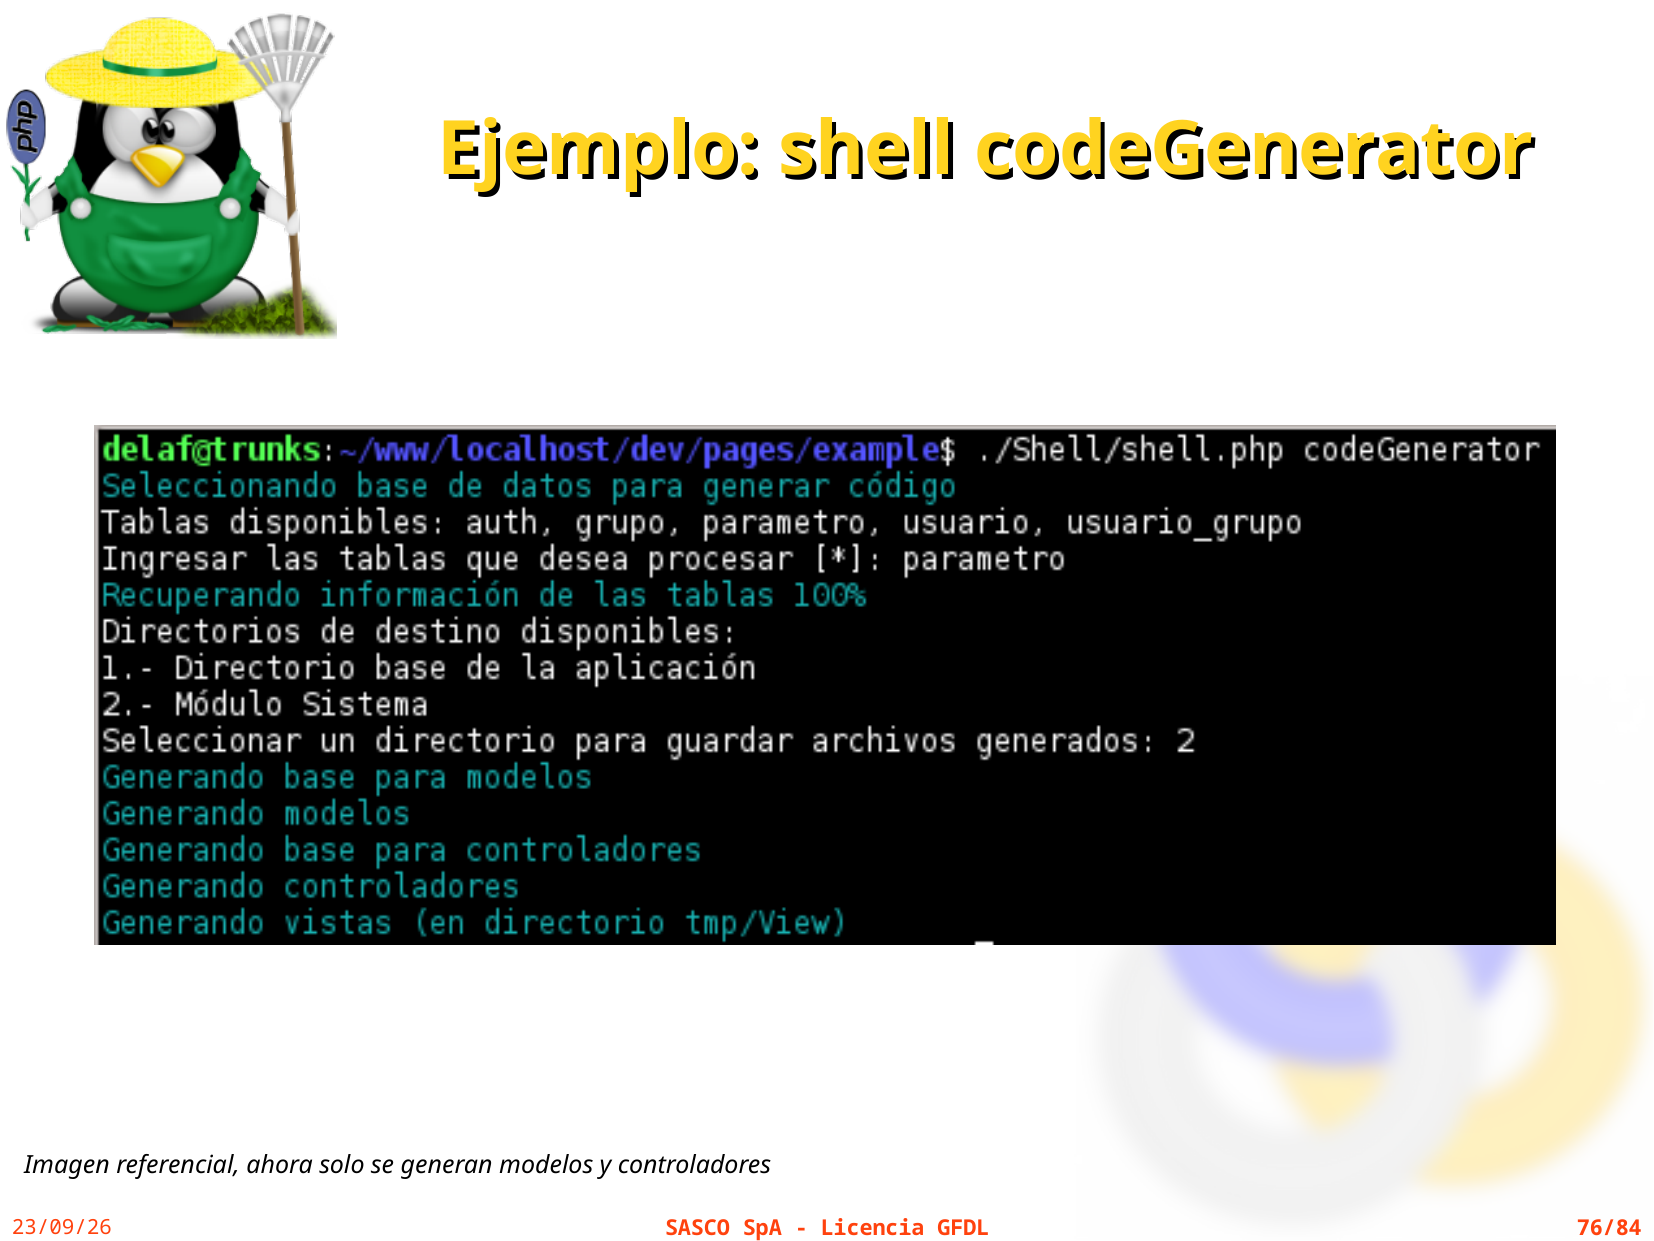

# Ejemplo: shell codeGenerator
Imagen referencial, ahora solo se generan modelos y controladores
SASCO SpA - Licencia GFDL
76